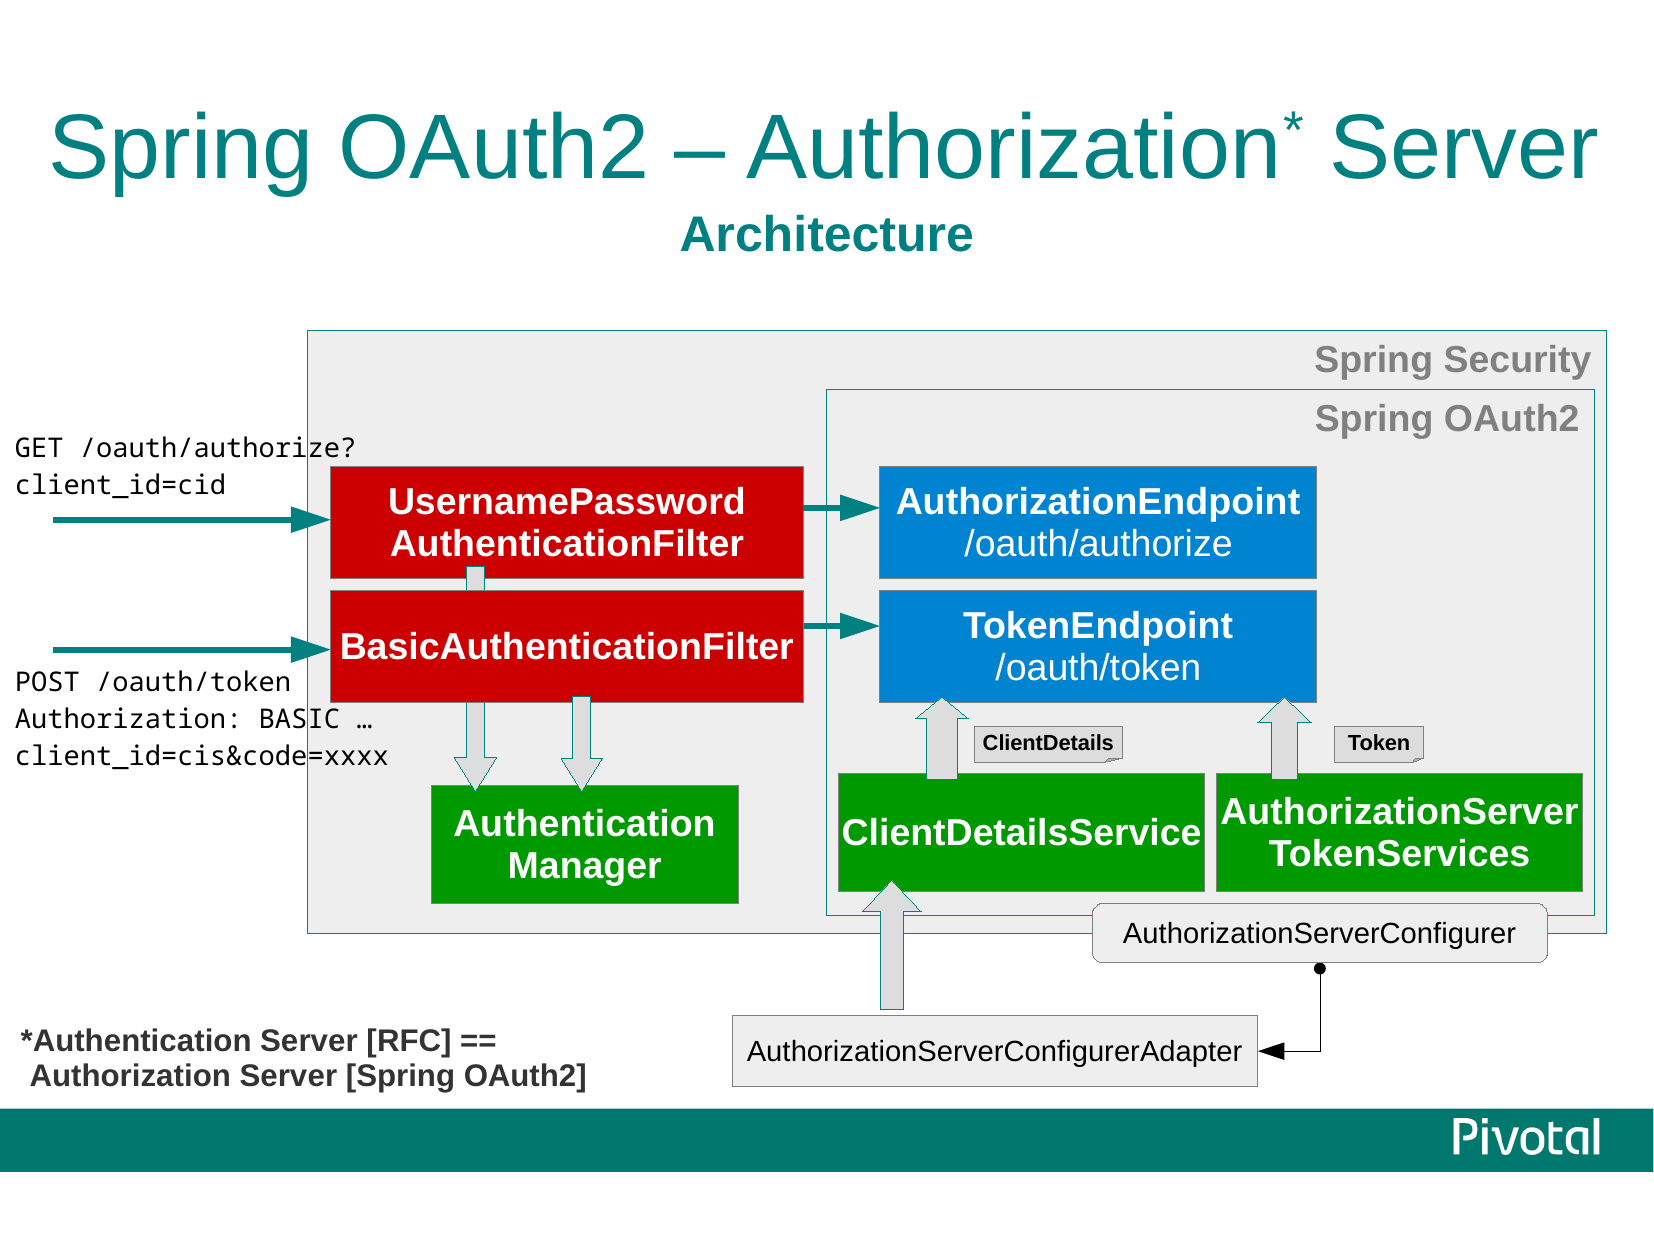

# Spring OAuth2 – Authorization* Server
Architecture
Spring Security
Spring OAuth2
GET /oauth/authorize?client_id=cid
AuthorizationEndpoint
/oauth/authorize
UsernamePassword
AuthenticationFilter
TokenEndpoint
/oauth/token
BasicAuthenticationFilter
POST /oauth/token
Authorization: BASIC …
client_id=cis&code=xxxx
ClientDetails
Token
ClientDetailsService
AuthorizationServer
TokenServices
Authentication
Manager
AuthorizationServerConfigurer
*Authentication Server [RFC] ==
 Authorization Server [Spring OAuth2]
AuthorizationServerConfigurerAdapter